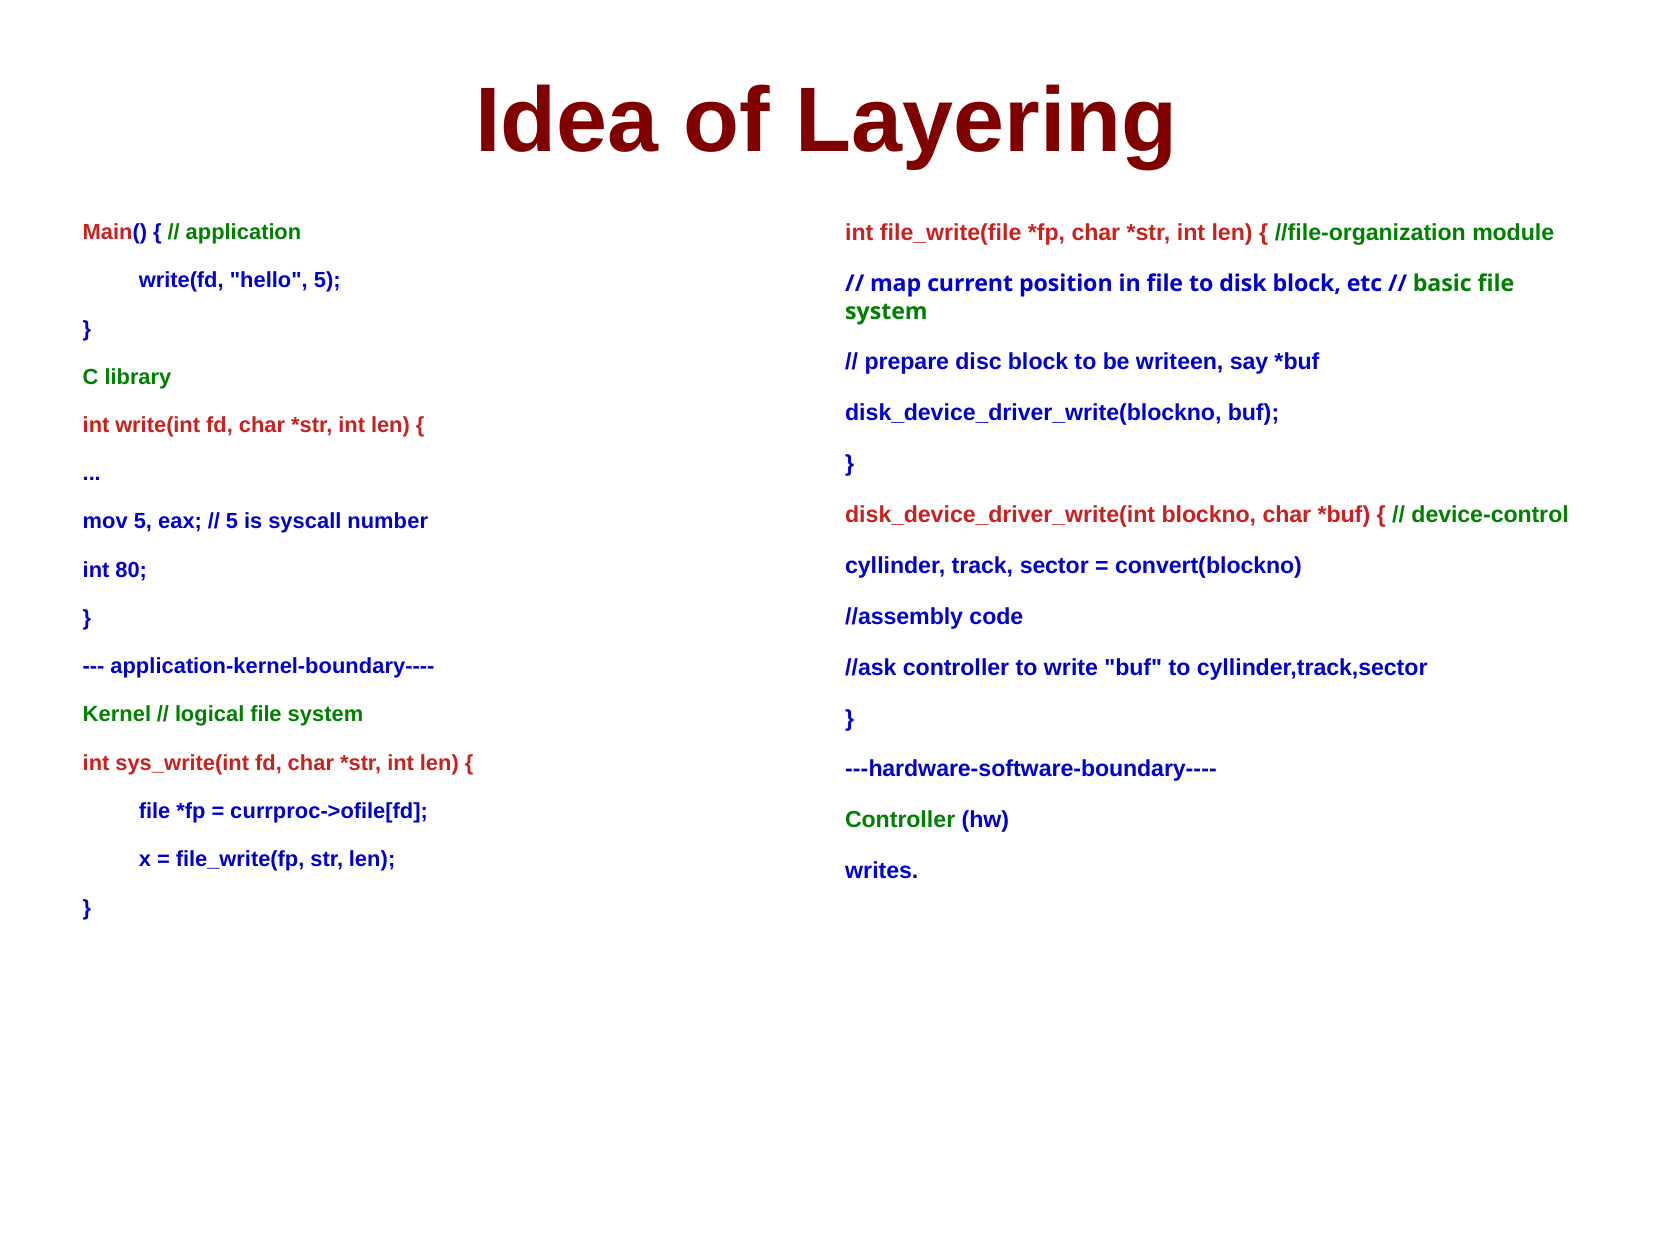

# Idea of Layering
Main() { // application
	write(fd, "hello", 5);
}
C library
int write(int fd, char *str, int len) {
...
mov 5, eax; // 5 is syscall number
int 80;
}
--- application-kernel-boundary----
Kernel // logical file system
int sys_write(int fd, char *str, int len) {
	file *fp = currproc->ofile[fd];
	x = file_write(fp, str, len);
}
int file_write(file *fp, char *str, int len) { //file-organization module
// map current position in file to disk block, etc // basic file system
// prepare disc block to be writeen, say *buf
disk_device_driver_write(blockno, buf);
}
disk_device_driver_write(int blockno, char *buf) { // device-control
cyllinder, track, sector = convert(blockno)
//assembly code
//ask controller to write "buf" to cyllinder,track,sector
}
---hardware-software-boundary----
Controller (hw)
writes.